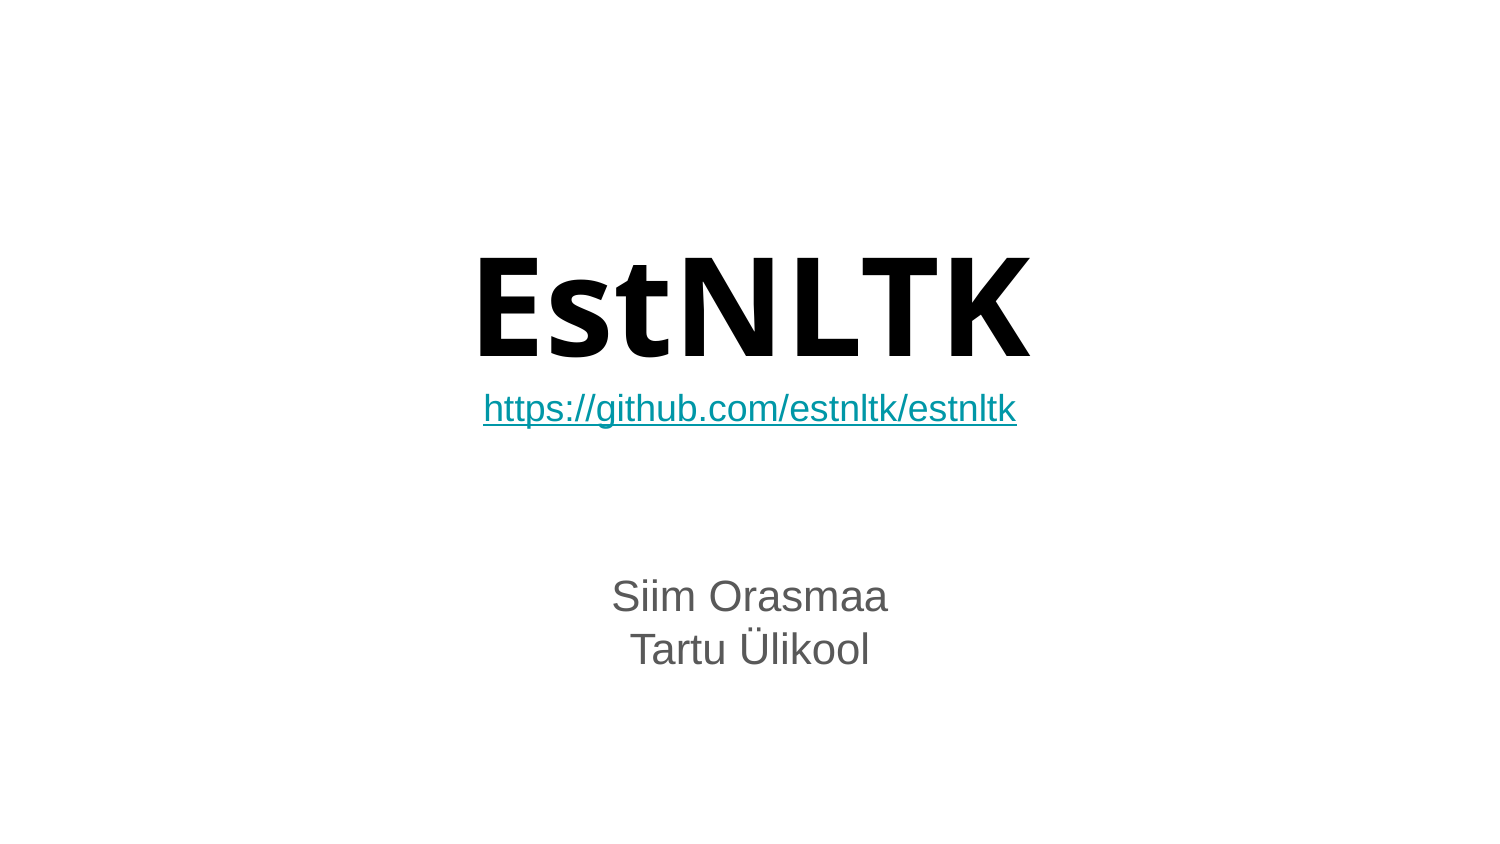

# EstNLTK https://github.com/estnltk/estnltk
Siim Orasmaa
Tartu Ülikool